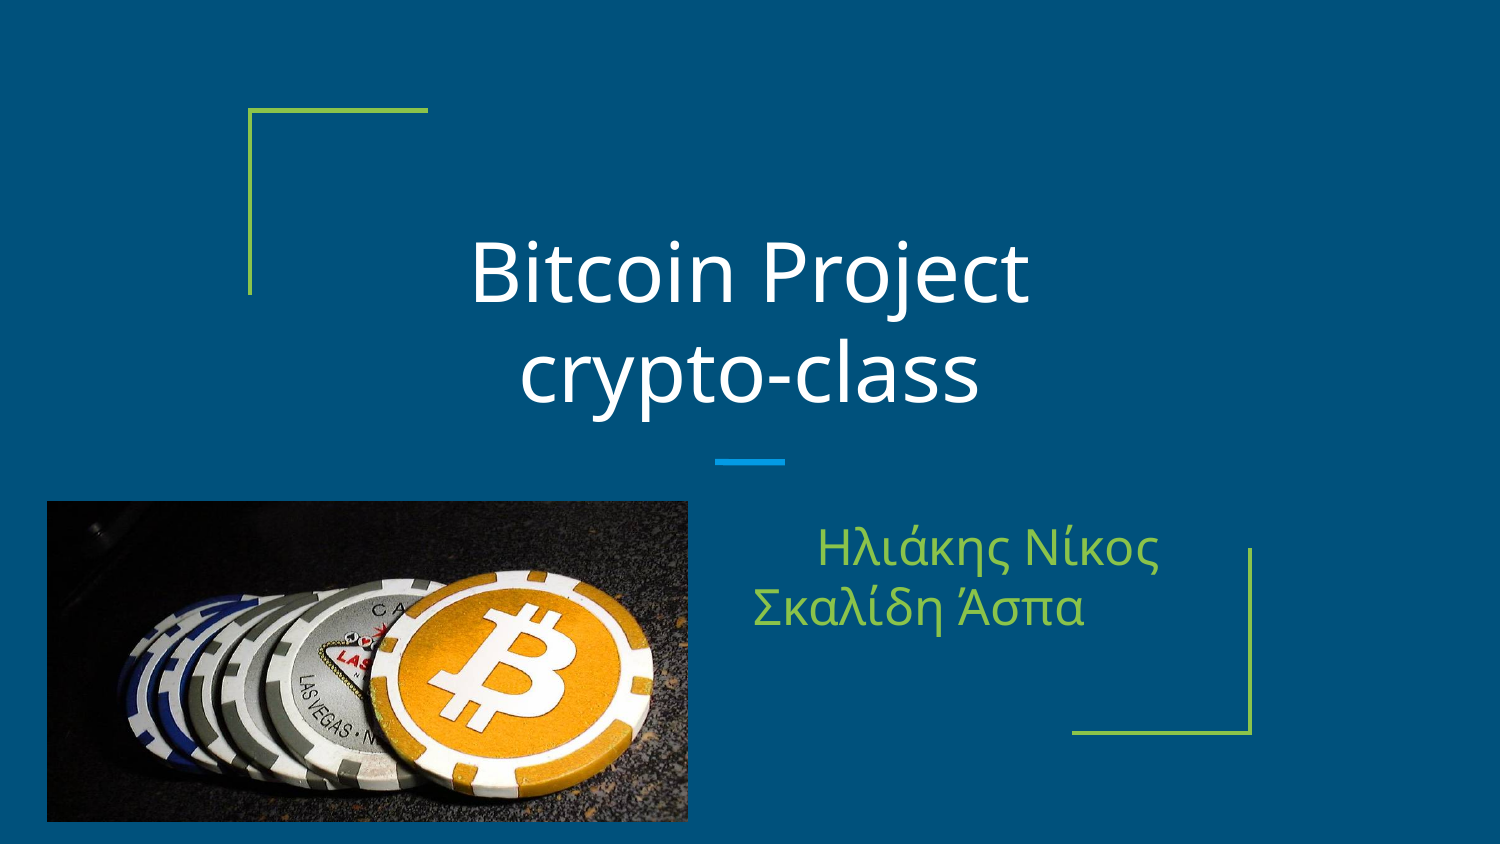

# Bitcoin Project crypto-class
Ηλιάκης Νίκος
 Σκαλίδη Άσπα